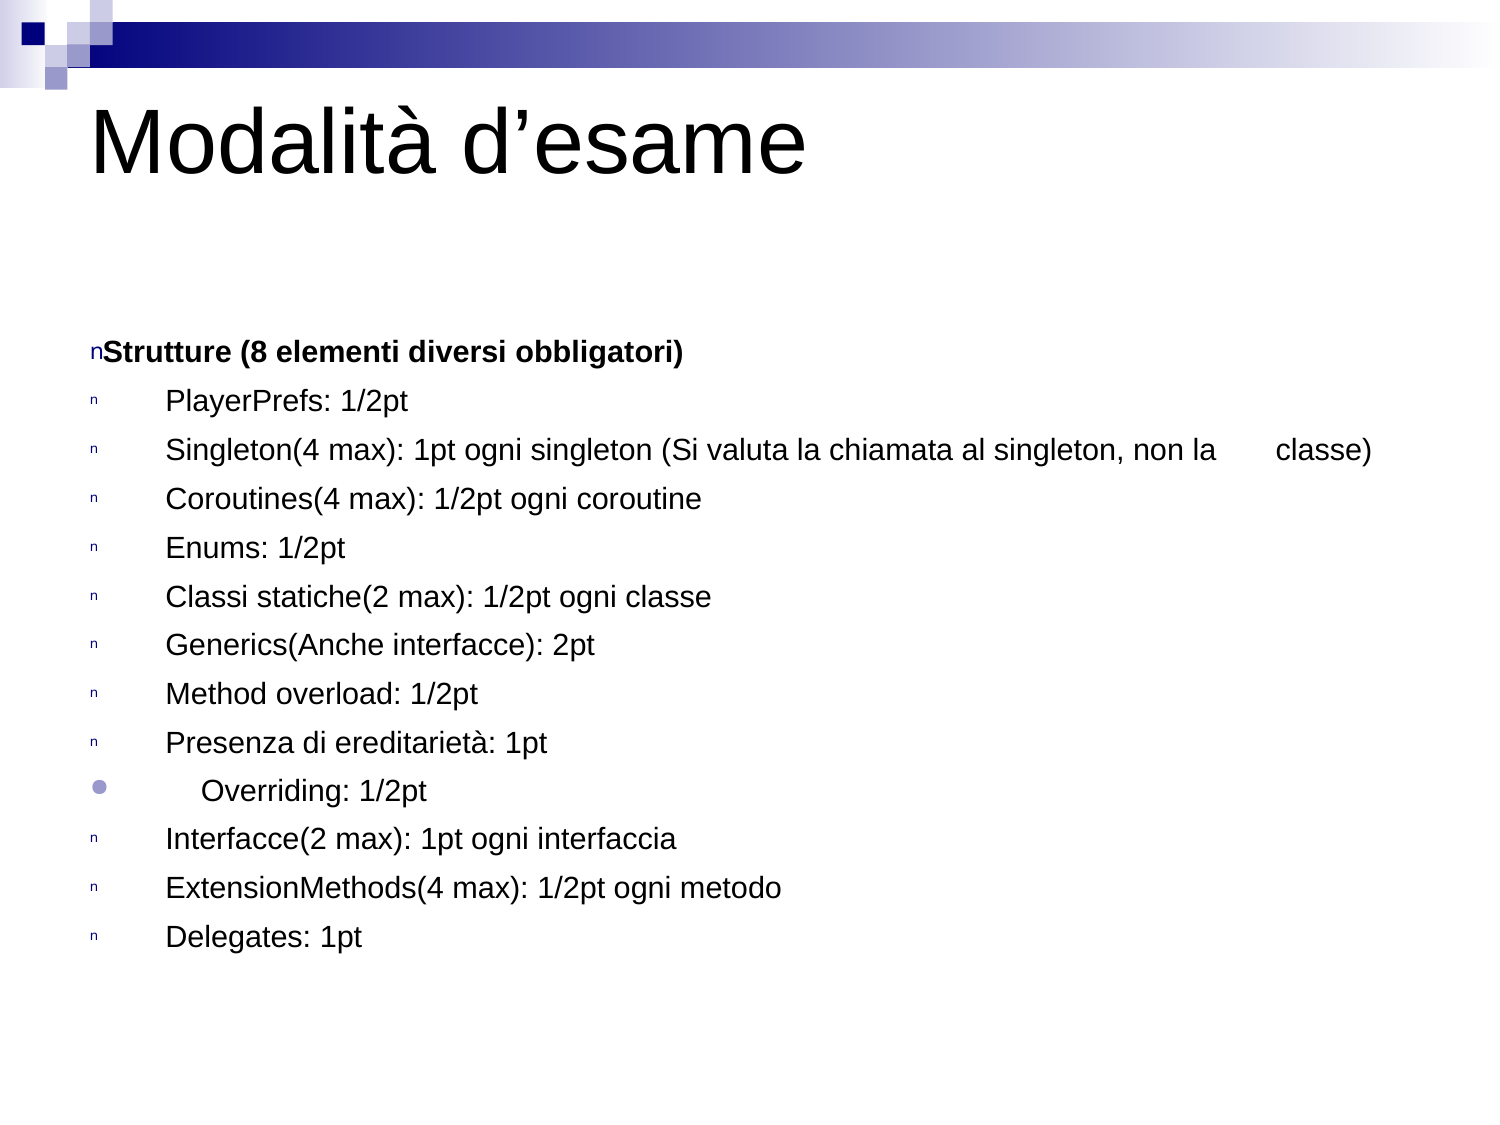

# Modalità d’esame
Strutture (8 elementi diversi obbligatori)
 PlayerPrefs: 1/2pt
 Singleton(4 max): 1pt ogni singleton (Si valuta la chiamata al singleton, non la classe)
 Coroutines(4 max): 1/2pt ogni coroutine
 Enums: 1/2pt
 Classi statiche(2 max): 1/2pt ogni classe
 Generics(Anche interfacce): 2pt
 Method overload: 1/2pt
 Presenza di ereditarietà: 1pt
 Overriding: 1/2pt
 Interfacce(2 max): 1pt ogni interfaccia
 ExtensionMethods(4 max): 1/2pt ogni metodo
 Delegates: 1pt